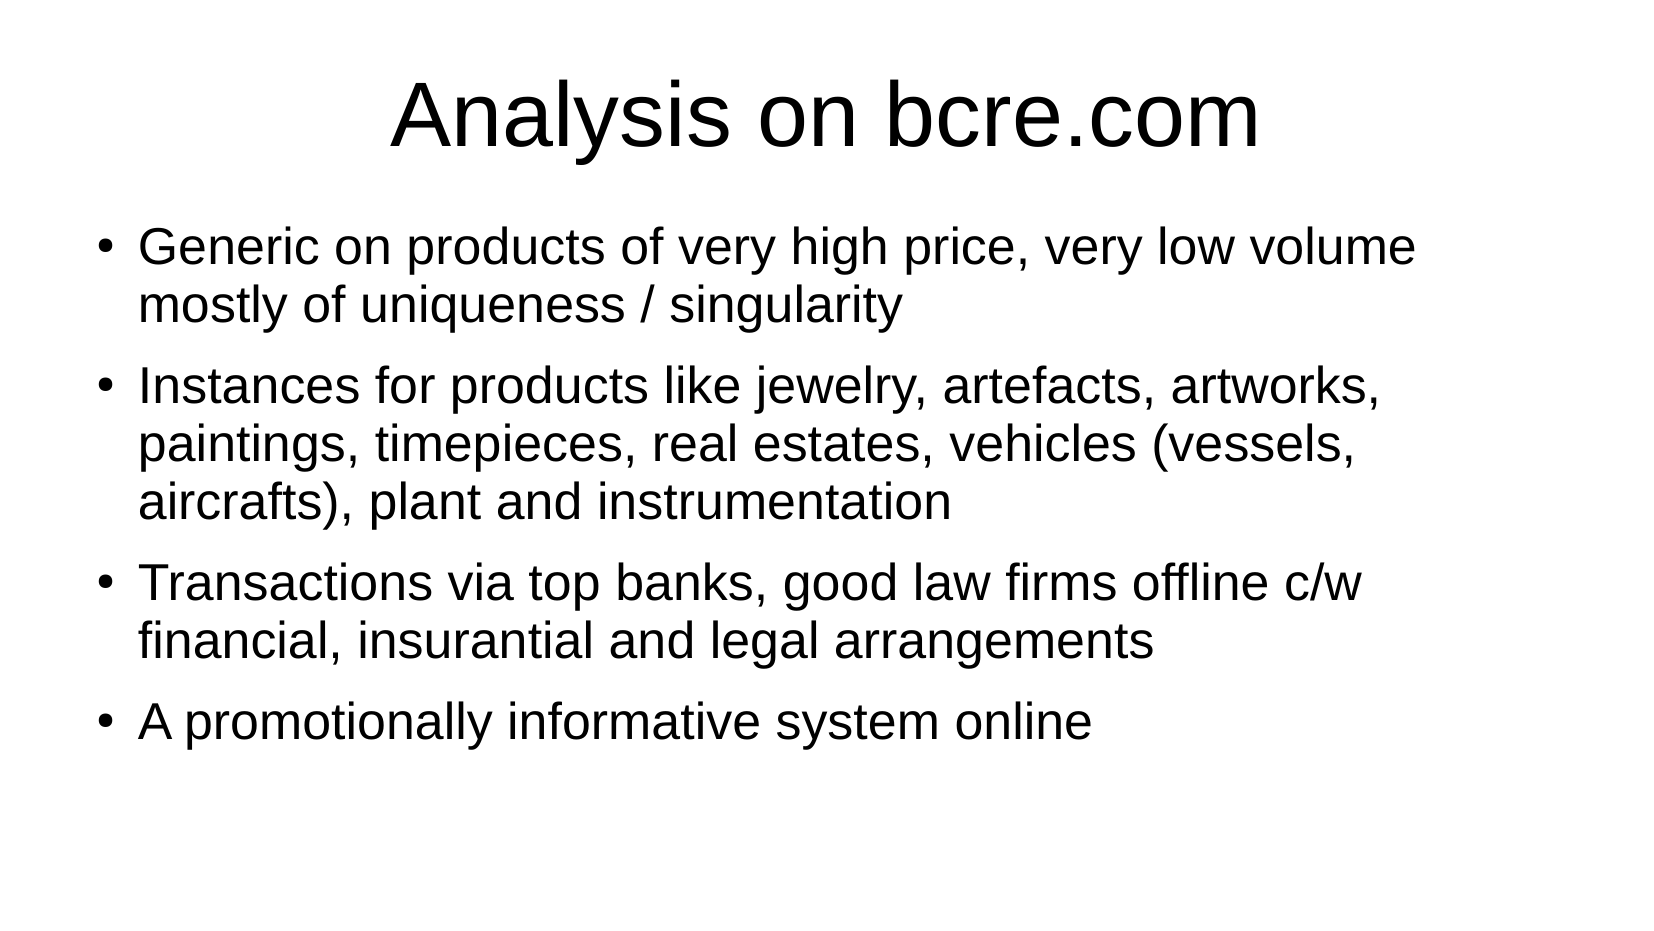

# Analysis on bcre.com
Generic on products of very high price, very low volume mostly of uniqueness / singularity
Instances for products like jewelry, artefacts, artworks, paintings, timepieces, real estates, vehicles (vessels, aircrafts), plant and instrumentation
Transactions via top banks, good law firms offline c/w financial, insurantial and legal arrangements
A promotionally informative system online